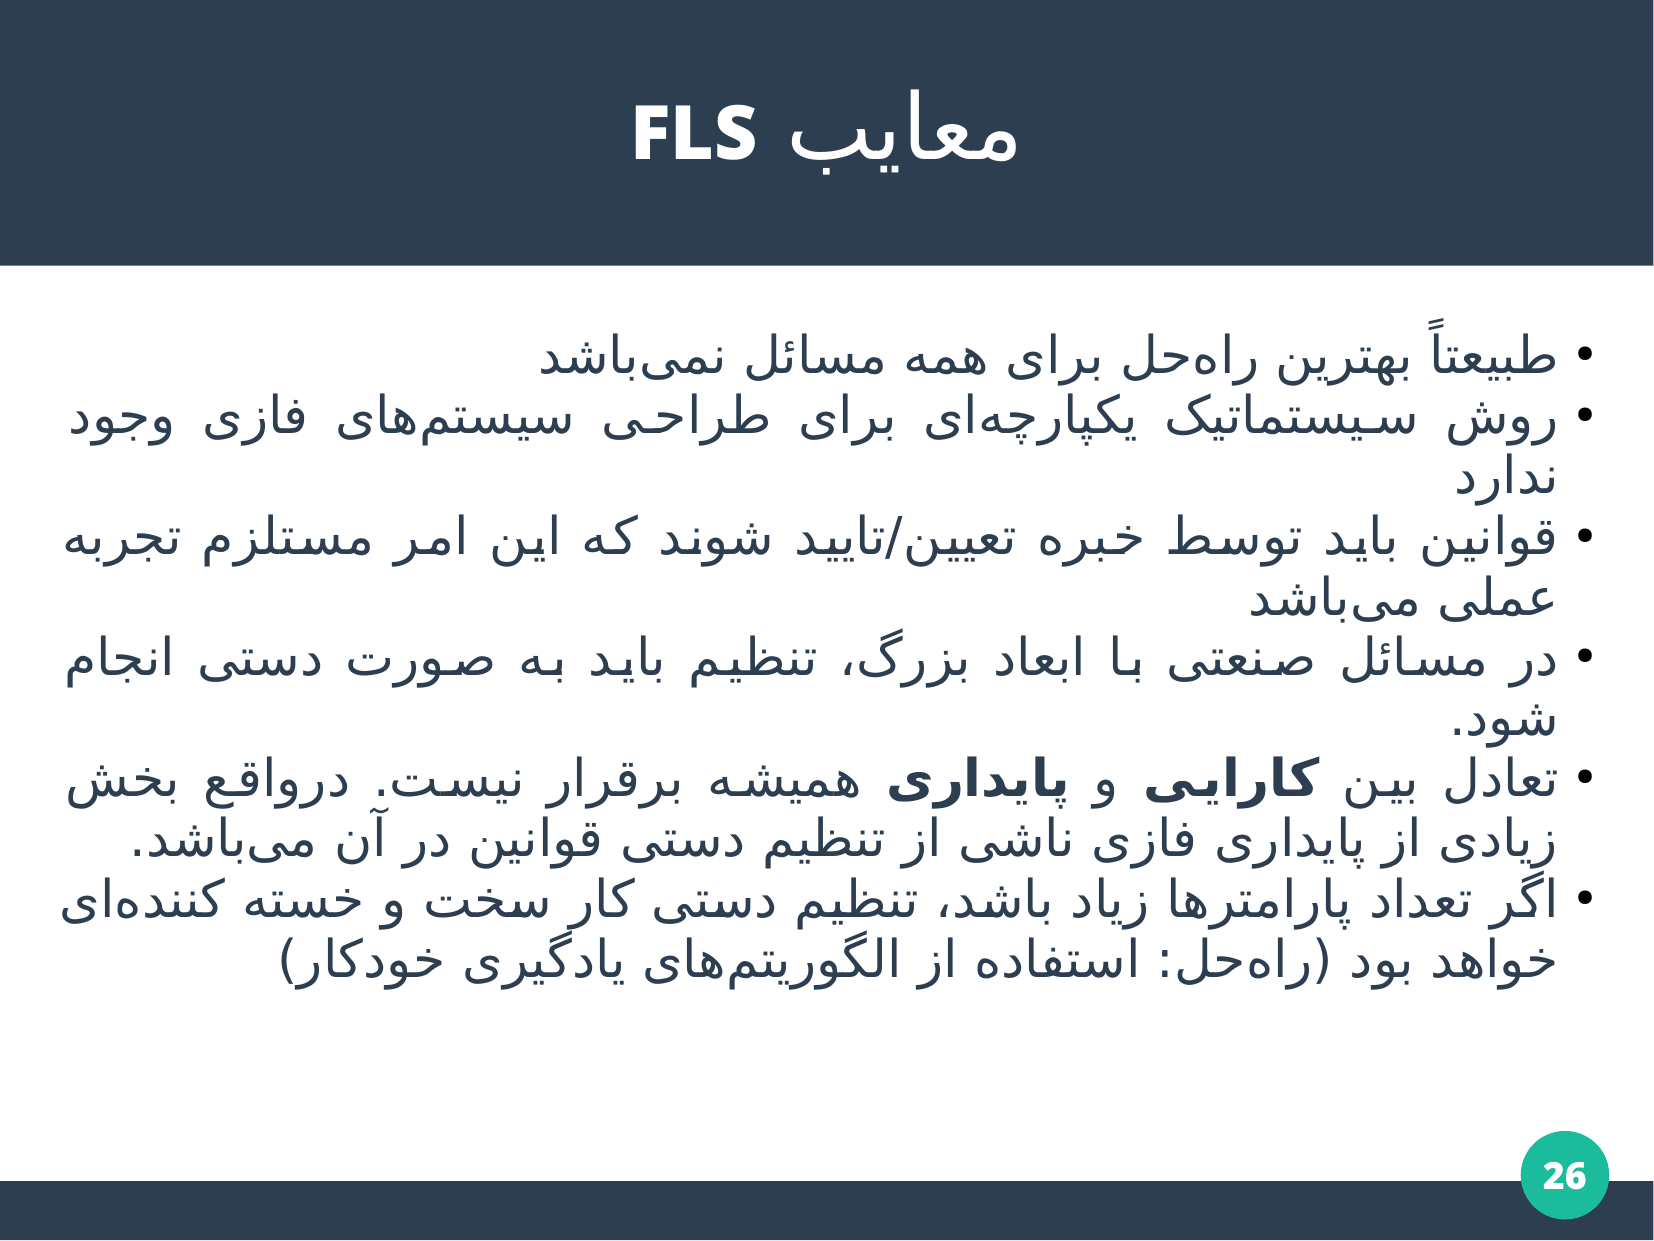

# معایب FLS
طبیعتاً بهترین راه‌حل برای همه مسائل نمی‌باشد
روش سیستماتیک یکپارچه‌ای برای طراحی سیستم‌های فازی وجود ندارد
قوانین باید توسط خبره تعیین/تایید شوند که این امر مستلزم تجربه عملی می‌باشد
در مسائل صنعتی با ابعاد بزرگ، تنظیم باید به صورت دستی انجام شود.
تعادل بین کارایی و پایداری همیشه برقرار نیست. درواقع بخش زیادی از پایداری فازی ناشی از تنظیم دستی قوانین در آن می‌باشد.
اگر تعداد پارامترها زیاد باشد، تنظیم دستی کار سخت و خسته کننده‌ای خواهد بود (راه‌حل: استفاده از الگوریتم‌های یادگیری خودکار)
26